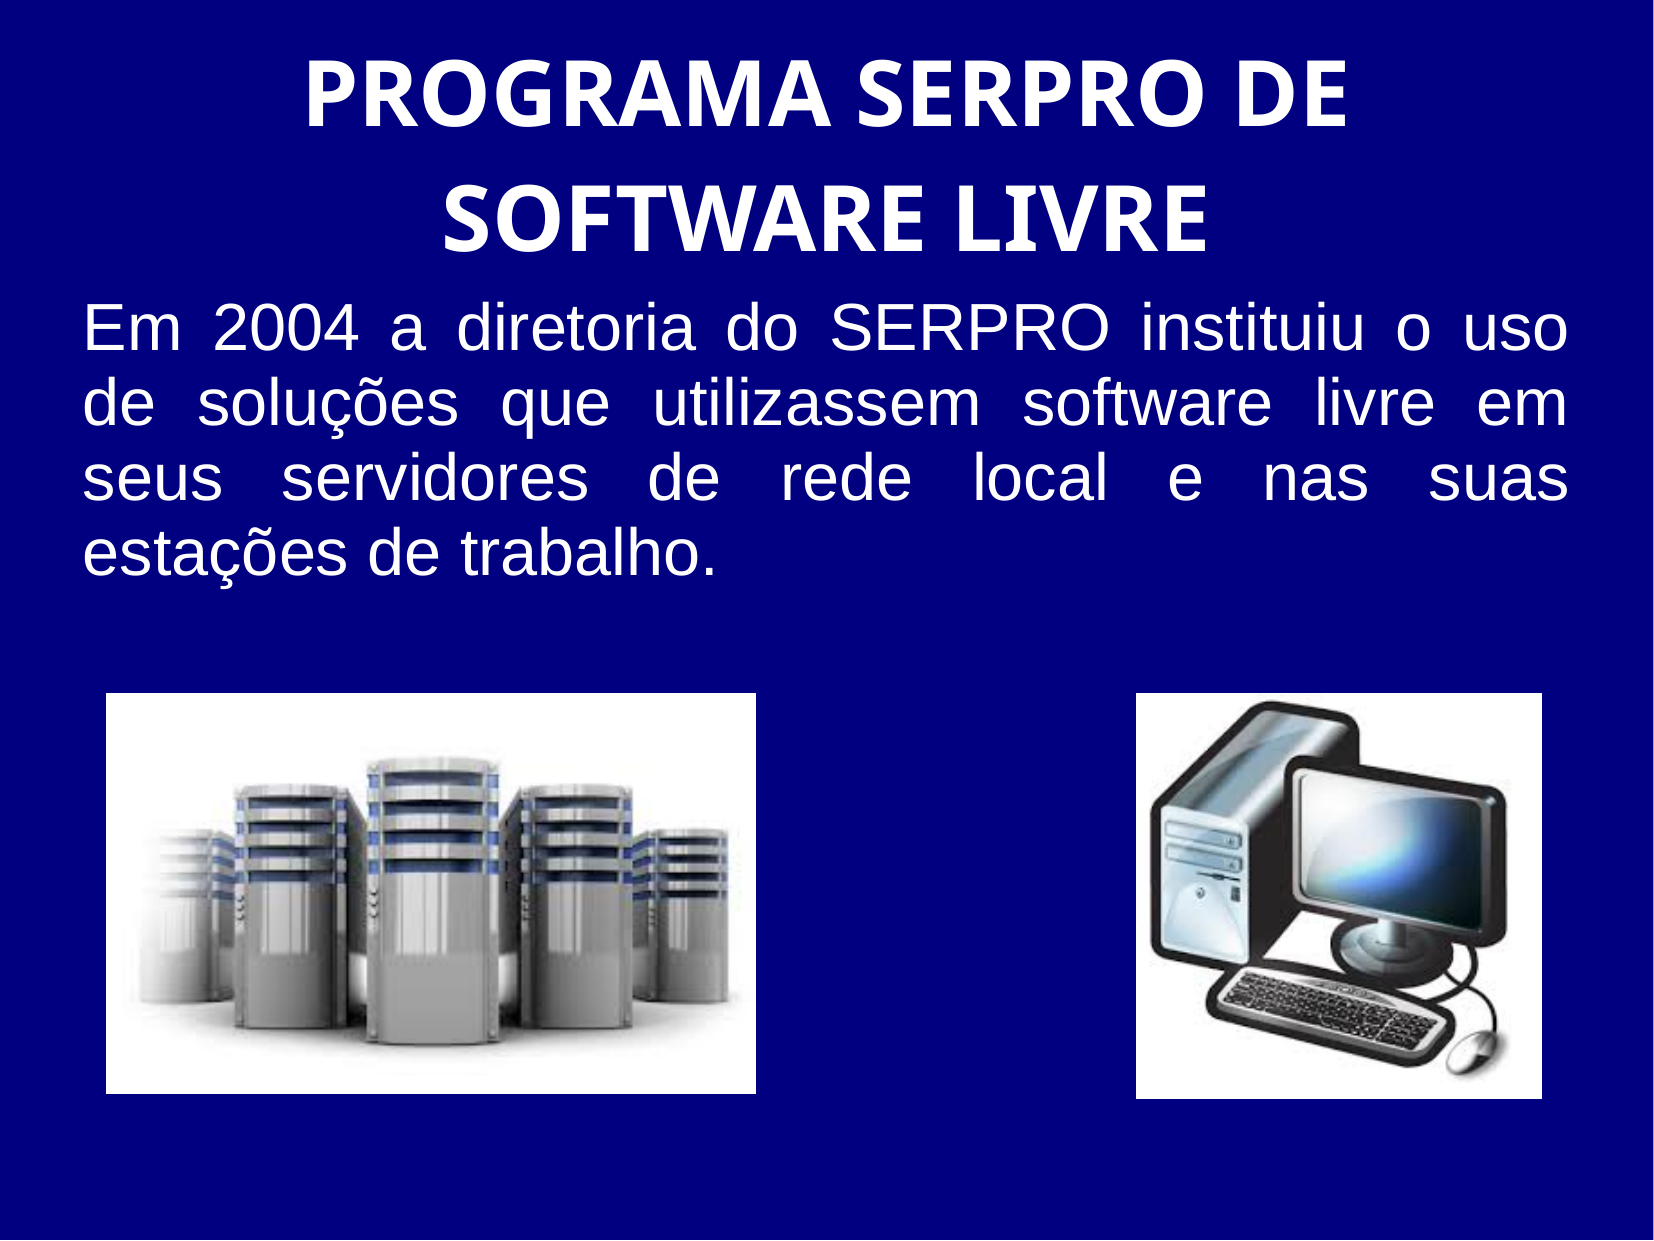

# PROGRAMA SERPRO DE SOFTWARE LIVRE
Em 2004 a diretoria do SERPRO instituiu o uso de soluções que utilizassem software livre em seus servidores de rede local e nas suas estações de trabalho.